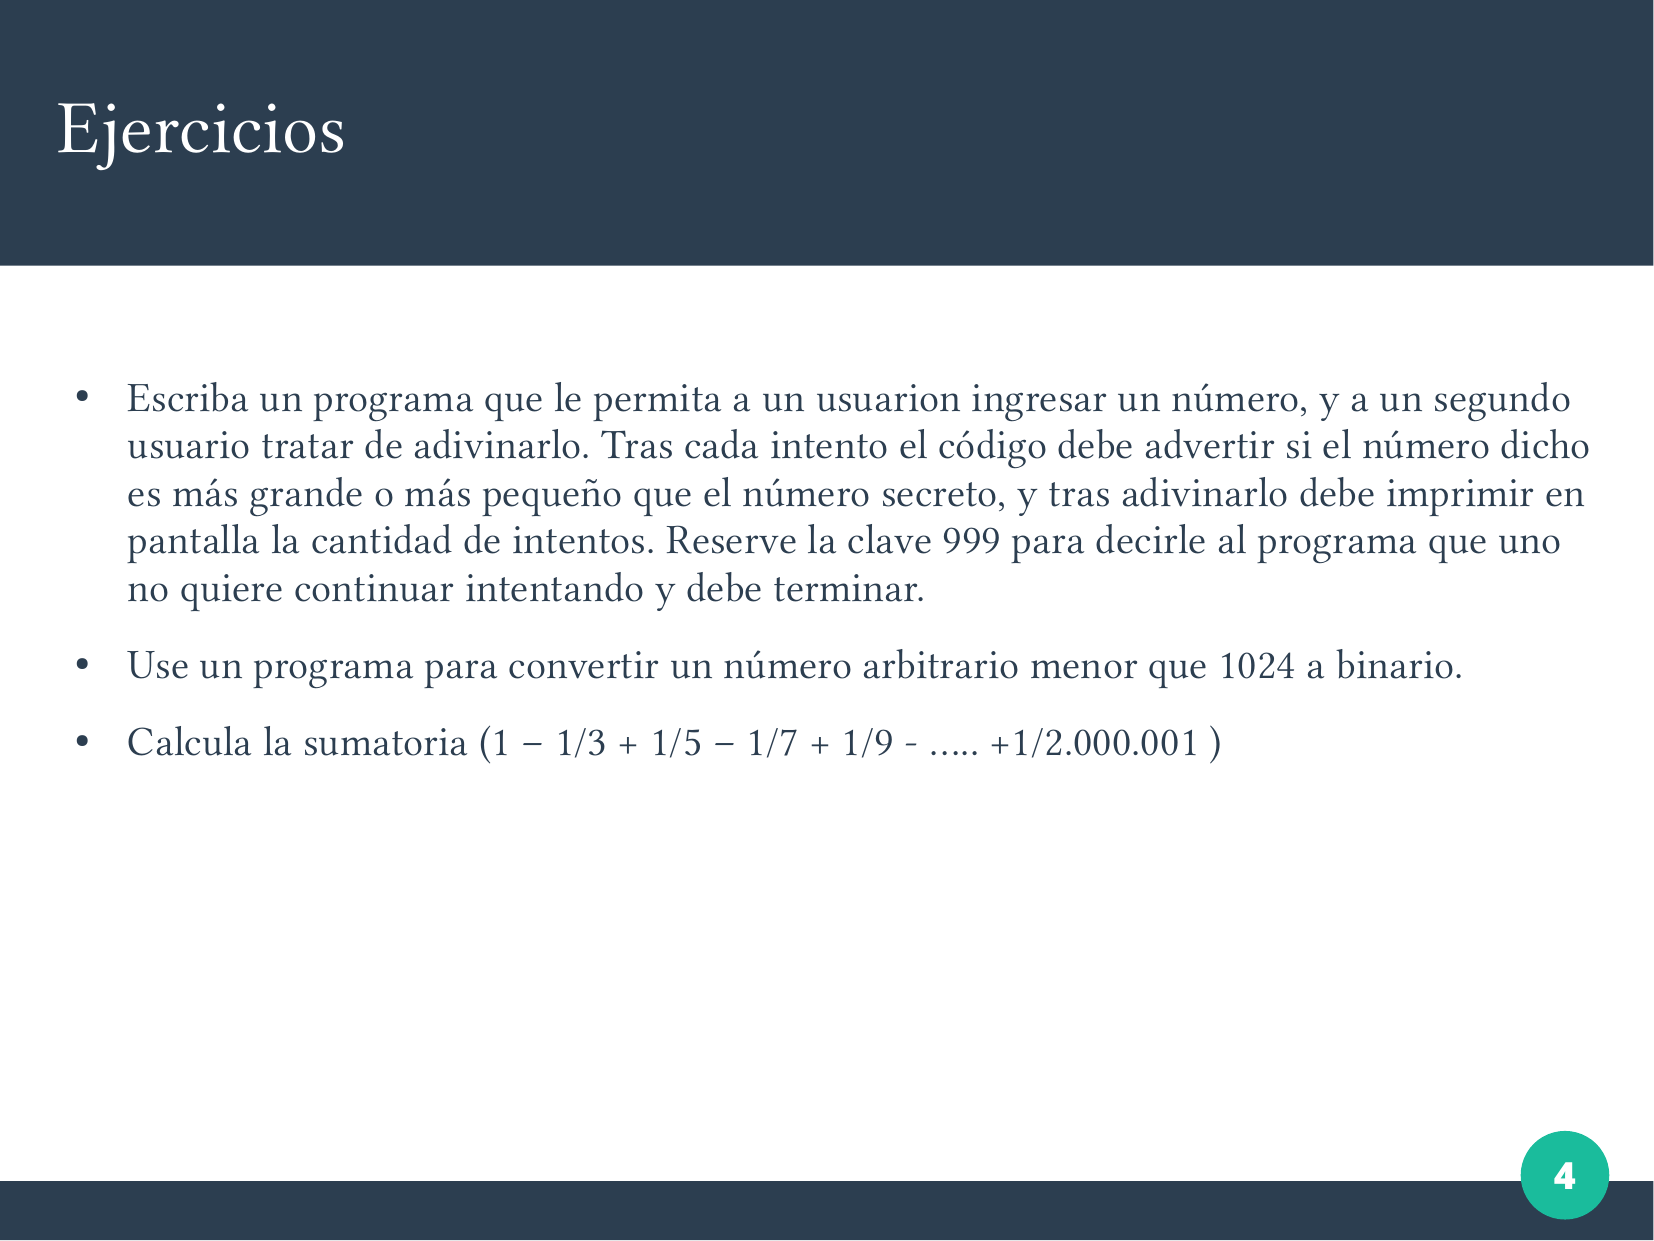

Ejercicios
# Escriba un programa que le permita a un usuarion ingresar un número, y a un segundo usuario tratar de adivinarlo. Tras cada intento el código debe advertir si el número dicho es más grande o más pequeño que el número secreto, y tras adivinarlo debe imprimir en pantalla la cantidad de intentos. Reserve la clave 999 para decirle al programa que uno no quiere continuar intentando y debe terminar.
Use un programa para convertir un número arbitrario menor que 1024 a binario.
Calcula la sumatoria (1 – 1/3 + 1/5 – 1/7 + 1/9 - ….. +1/2.000.001 )
4